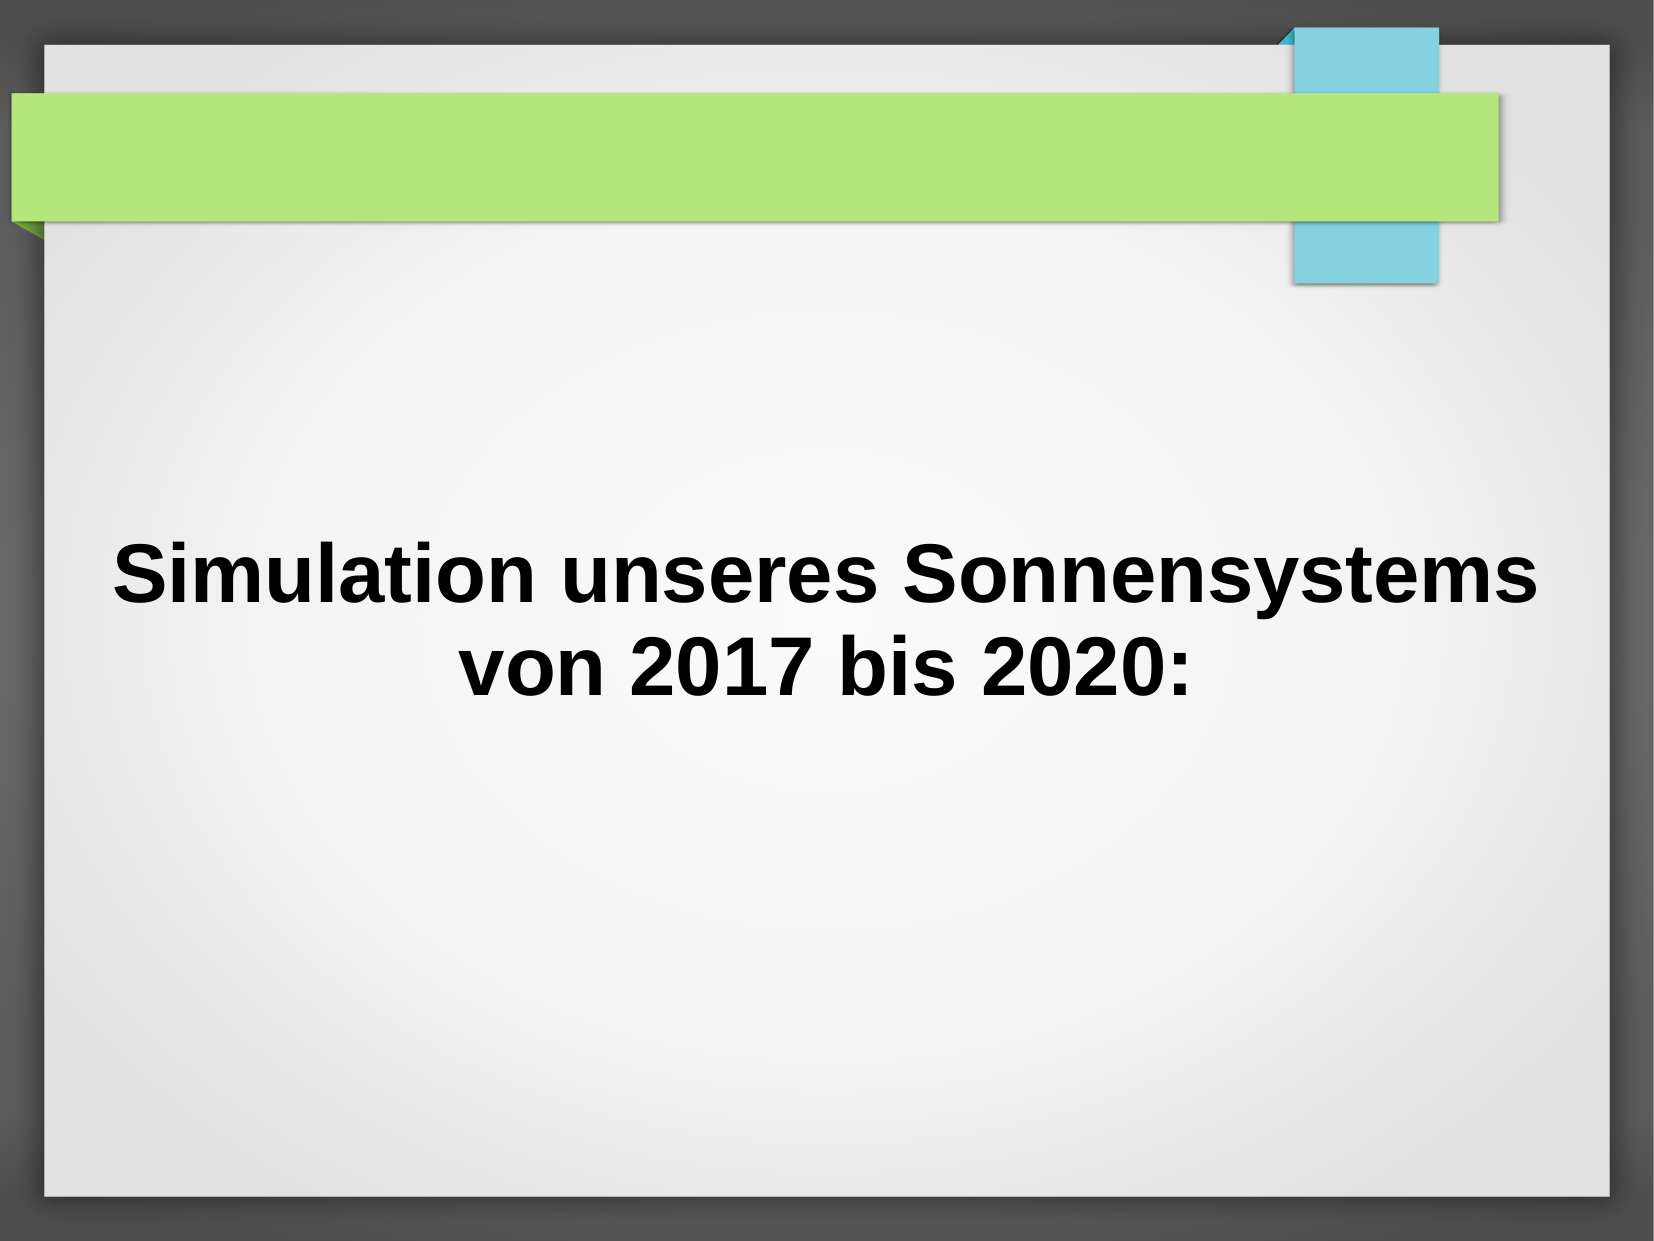

# Simulation unseres Sonnensystems von 2017 bis 2020: